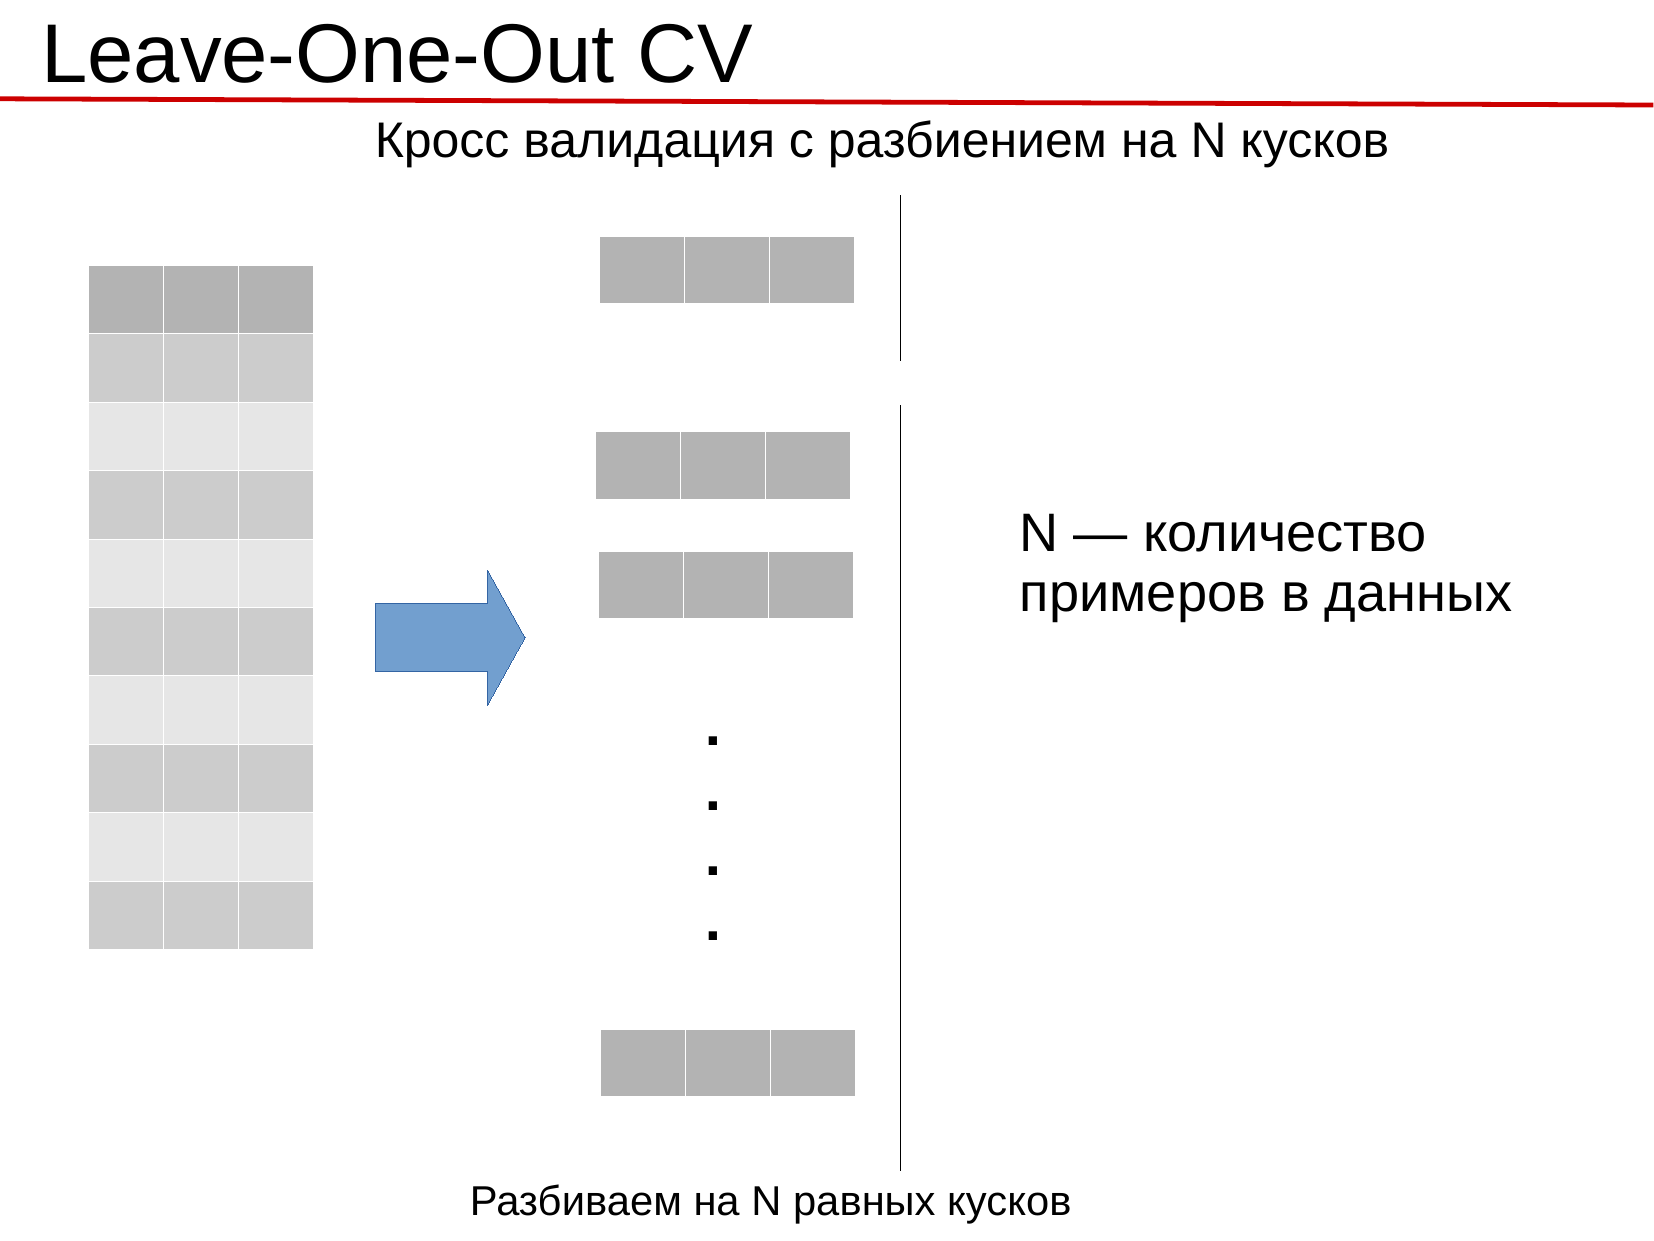

Leave-One-Out CV
Кросс валидация с разбиением на N кусков
| | | |
| --- | --- | --- |
| | | |
| --- | --- | --- |
| | | |
| | | |
| | | |
| | | |
| | | |
| | | |
| | | |
| | | |
| | | |
| | | |
| --- | --- | --- |
N — количество примеров в данных
| | | |
| --- | --- | --- |
.
.
.
.
| | | |
| --- | --- | --- |
Разбиваем на N равных кусков